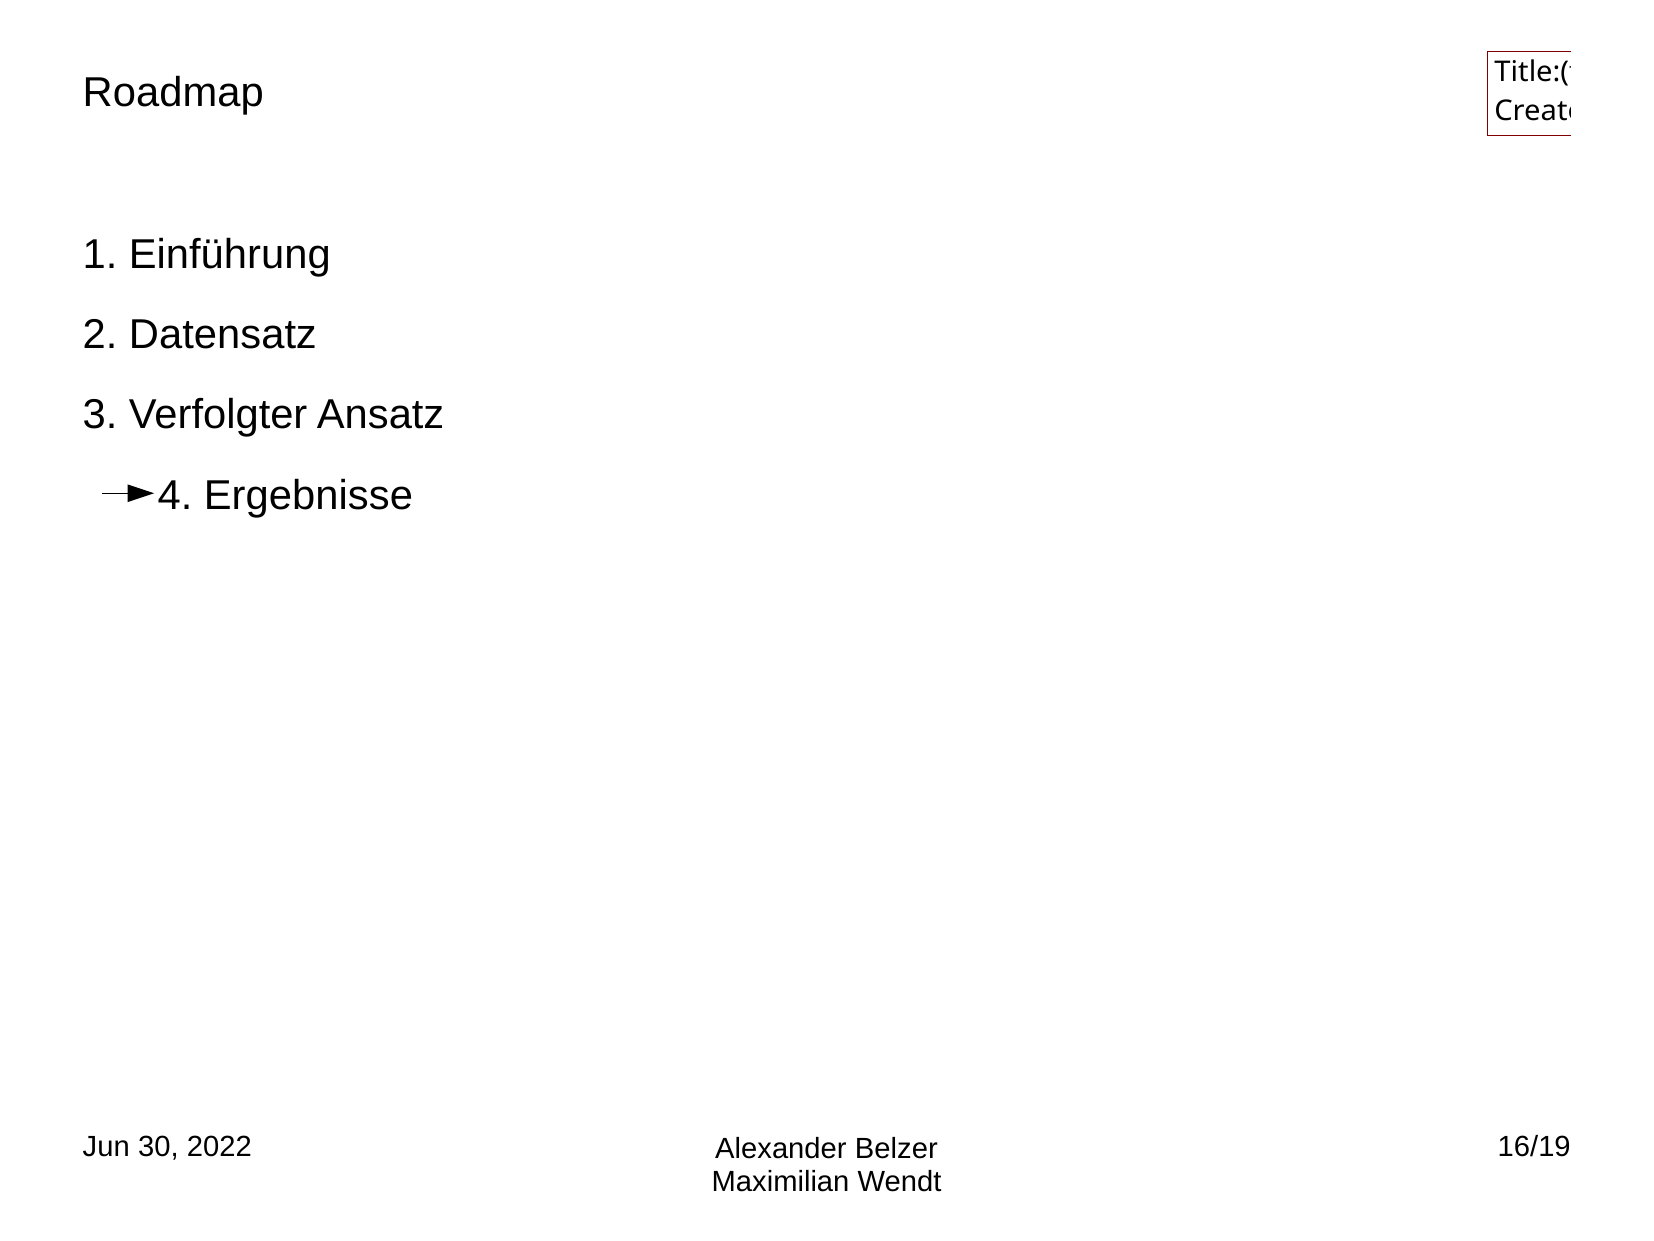

# Roadmap
1. Einführung
2. Datensatz
3. Verfolgter Ansatz
	4. Ergebnisse
March 16 2022
16